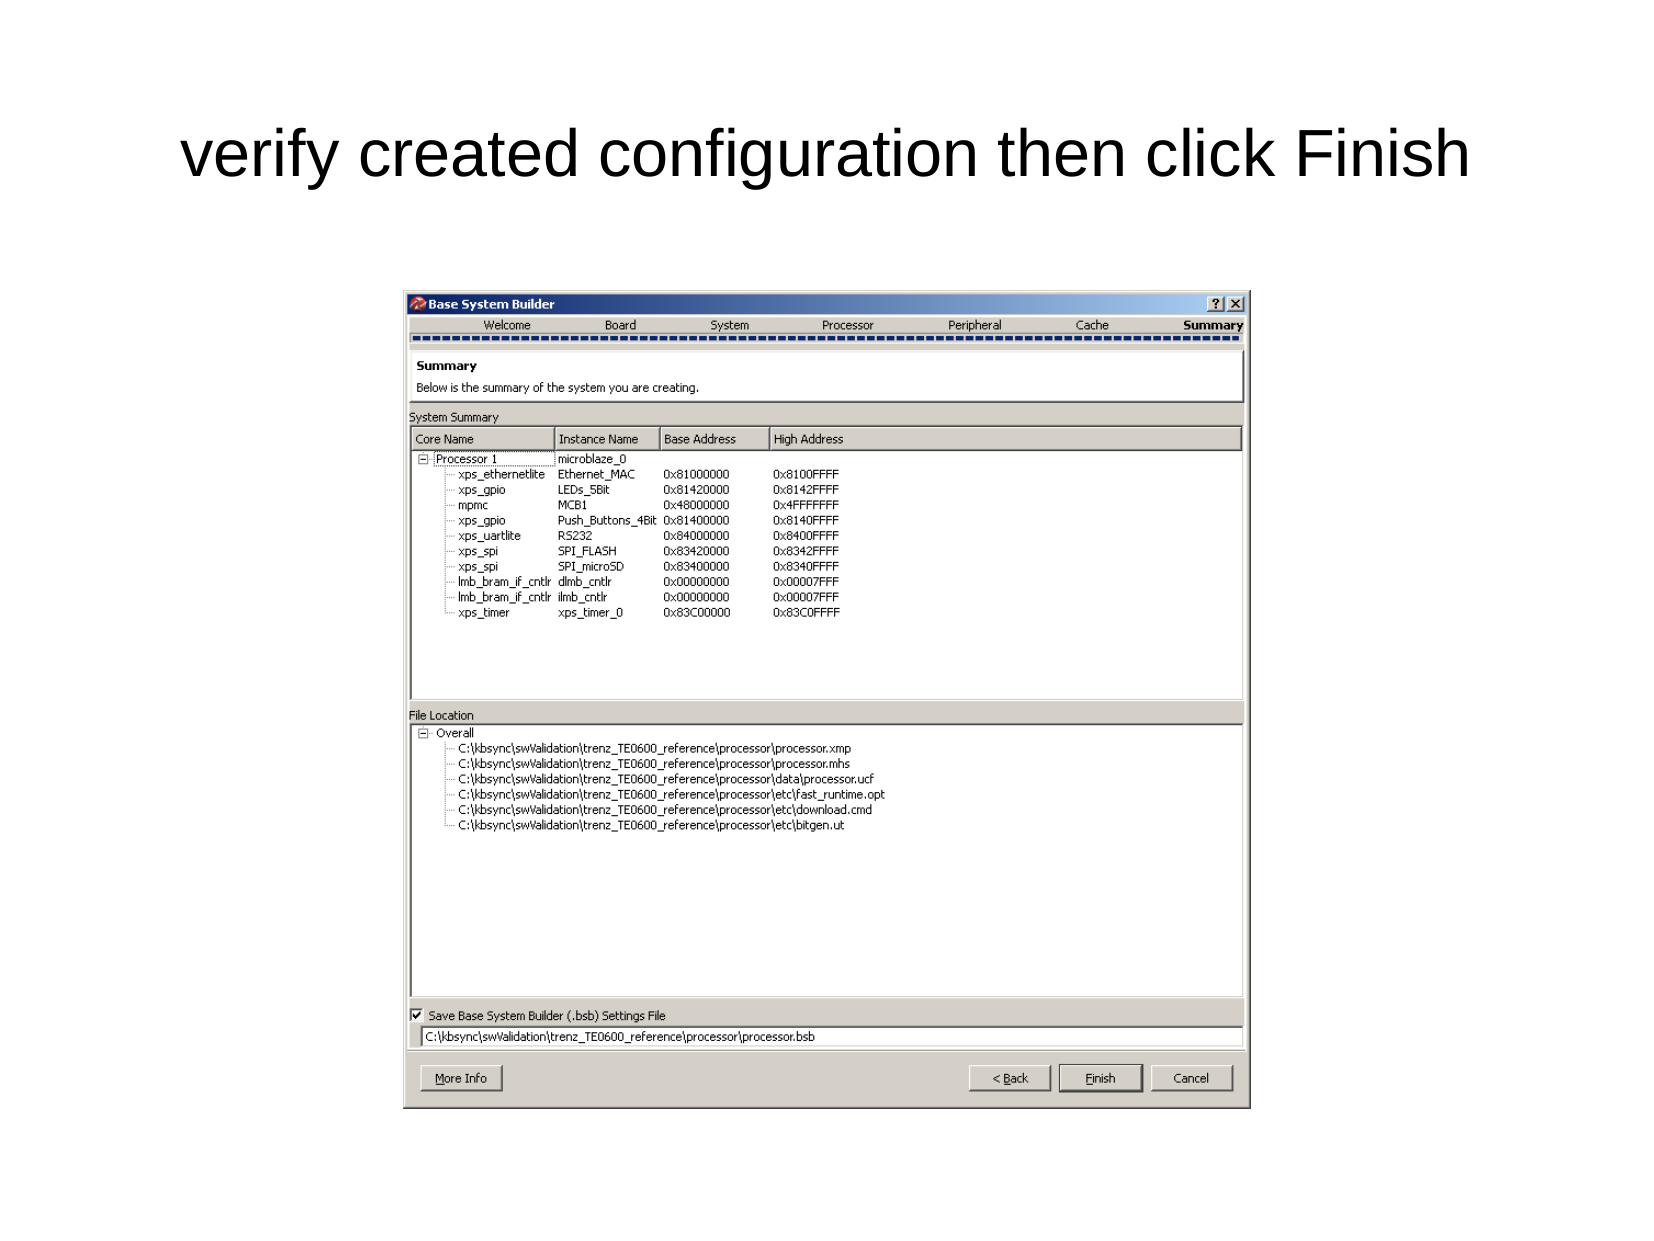

# verify created configuration then click Finish